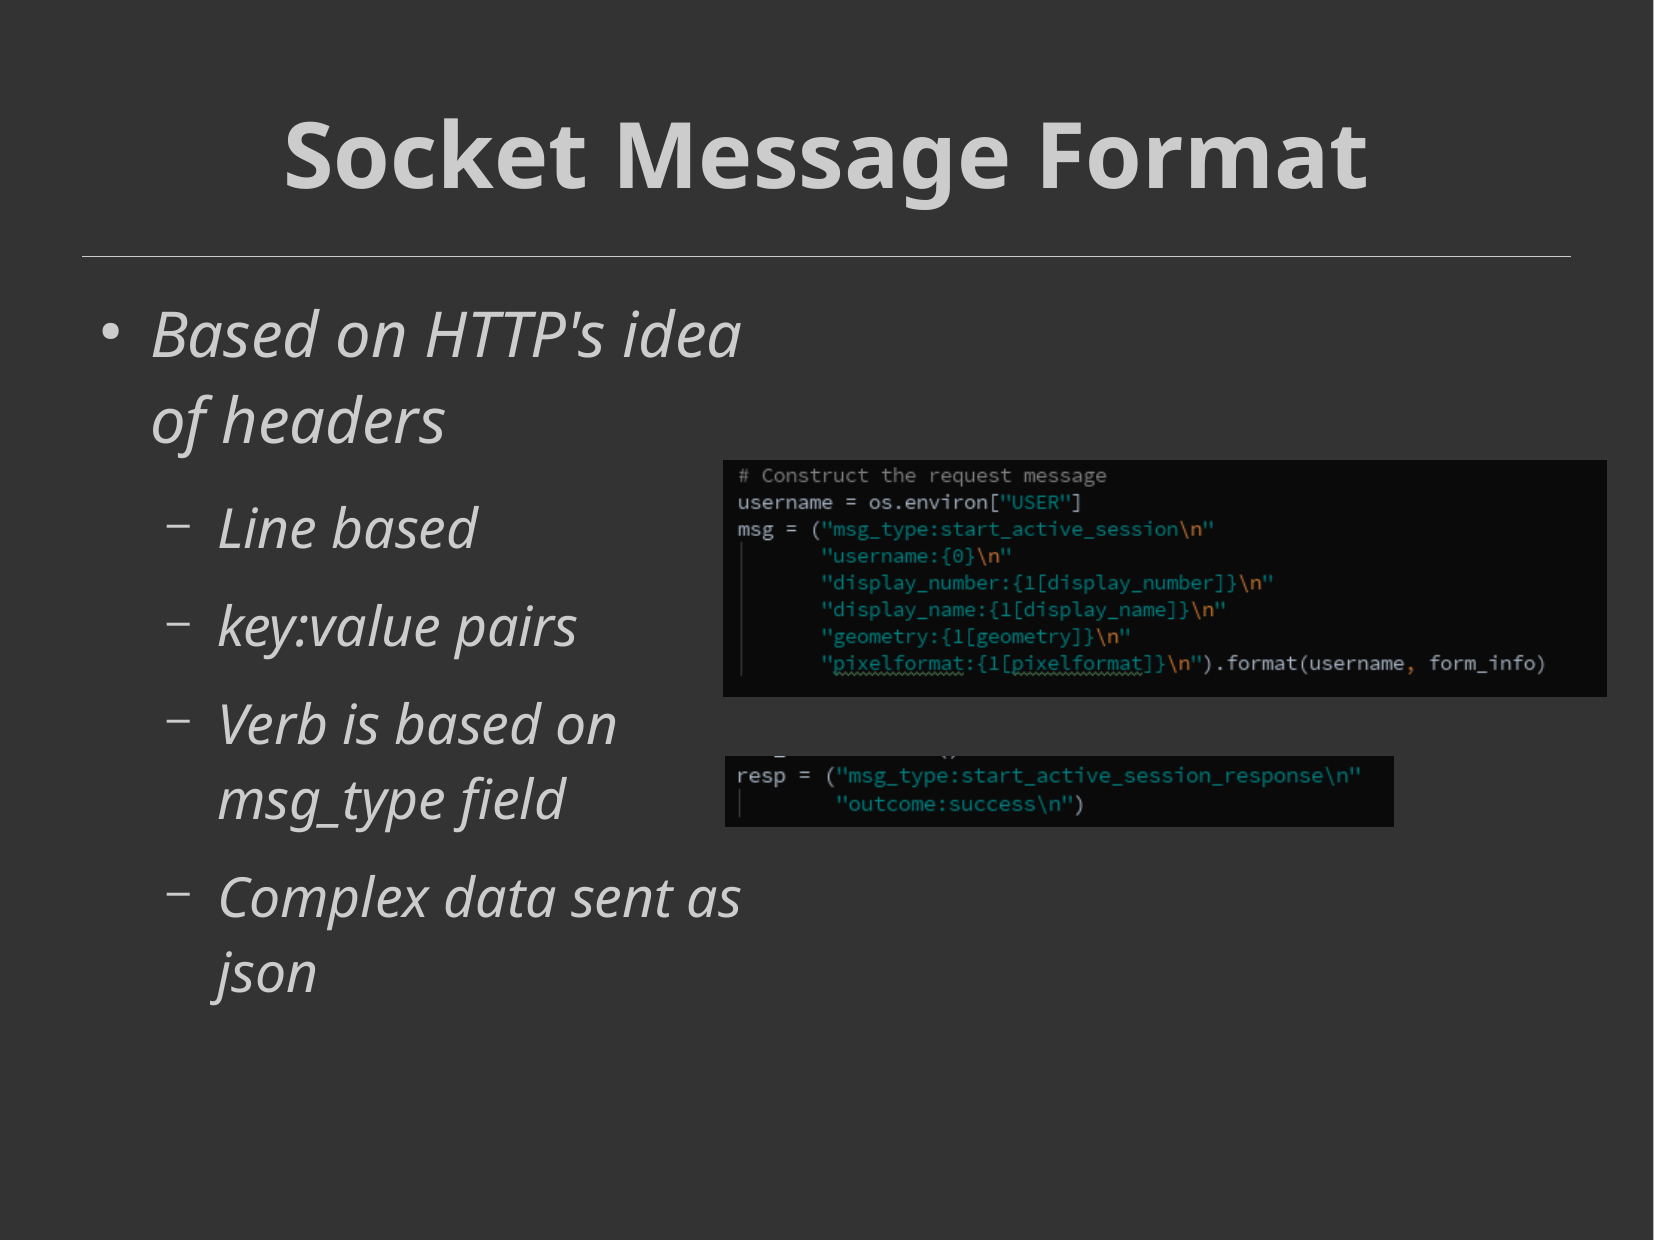

# Socket Message Format
Based on HTTP's idea of headers
Line based
key:value pairs
Verb is based on msg_type field
Complex data sent as json